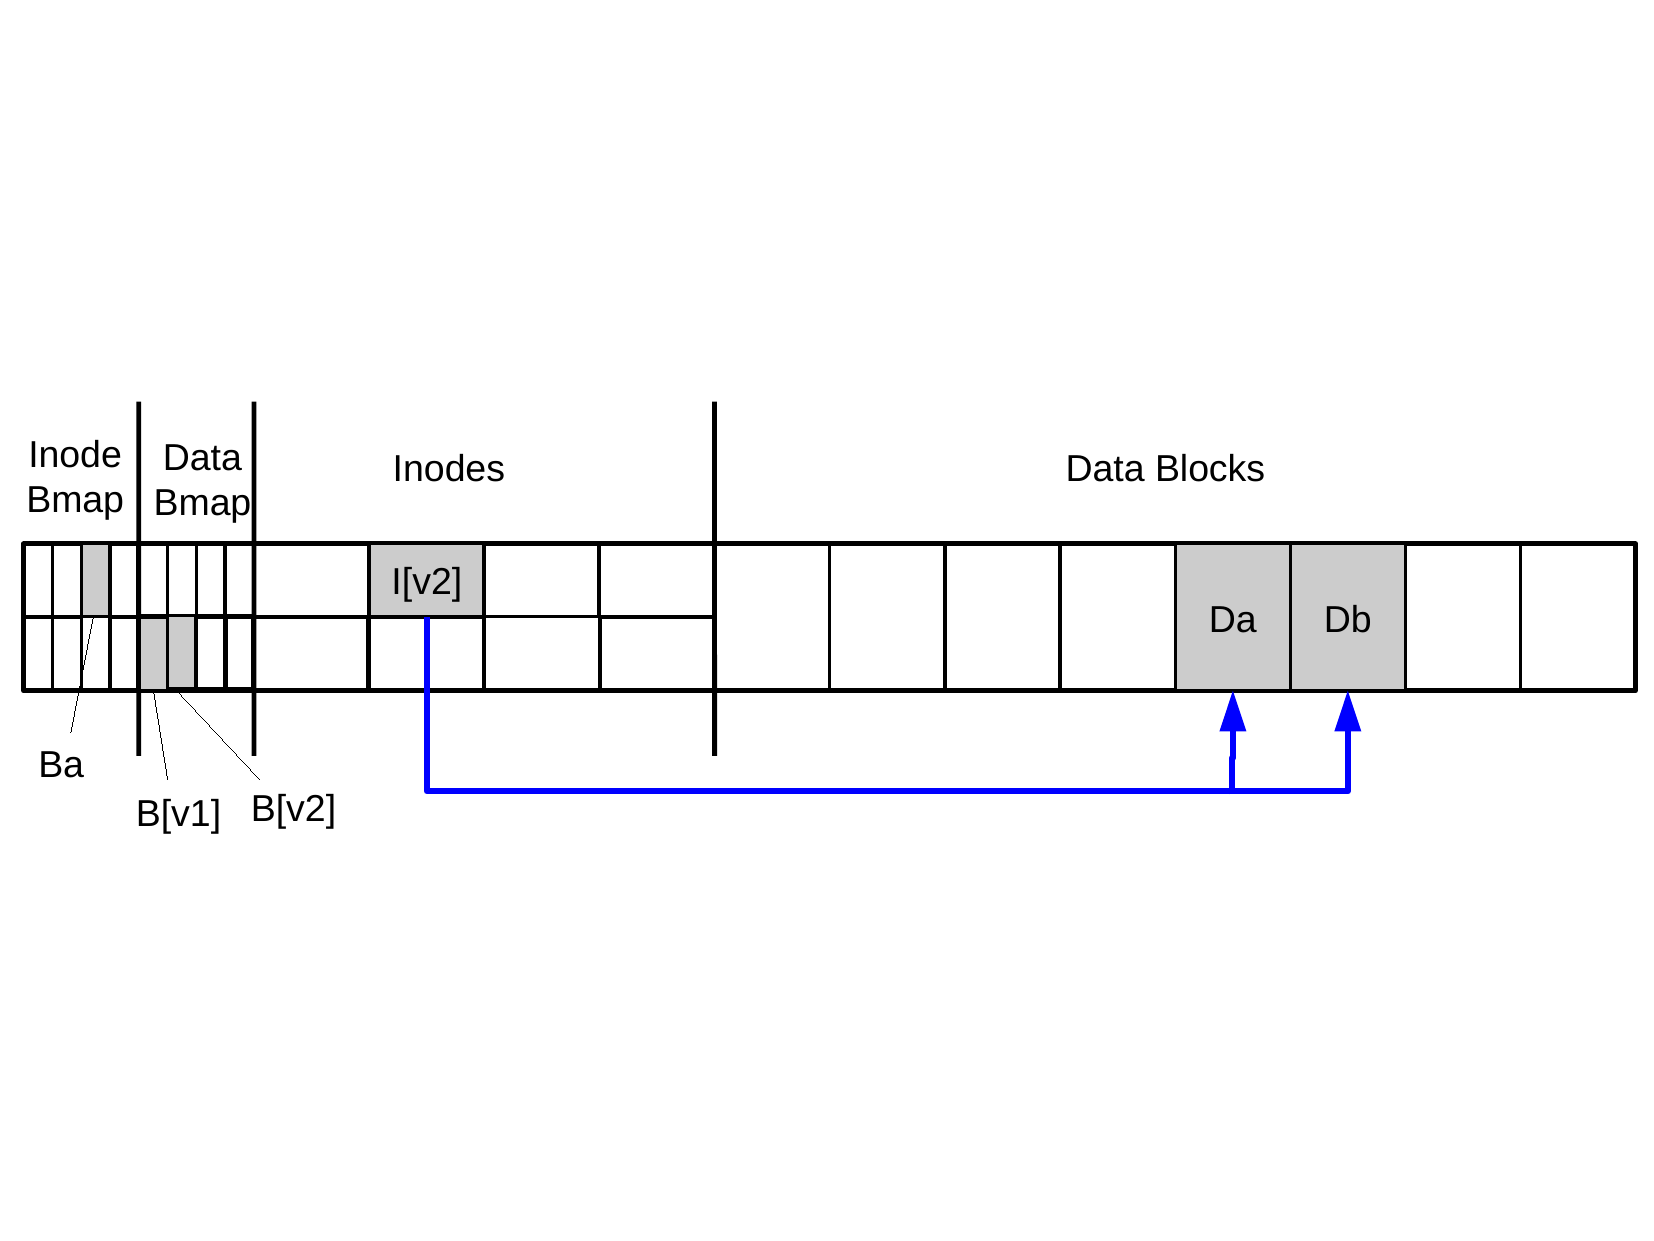

Inode
Bmap
Data
Bmap
Inodes
Data Blocks
I[v2]
Da
Db
Ba
B[v2]
B[v1]